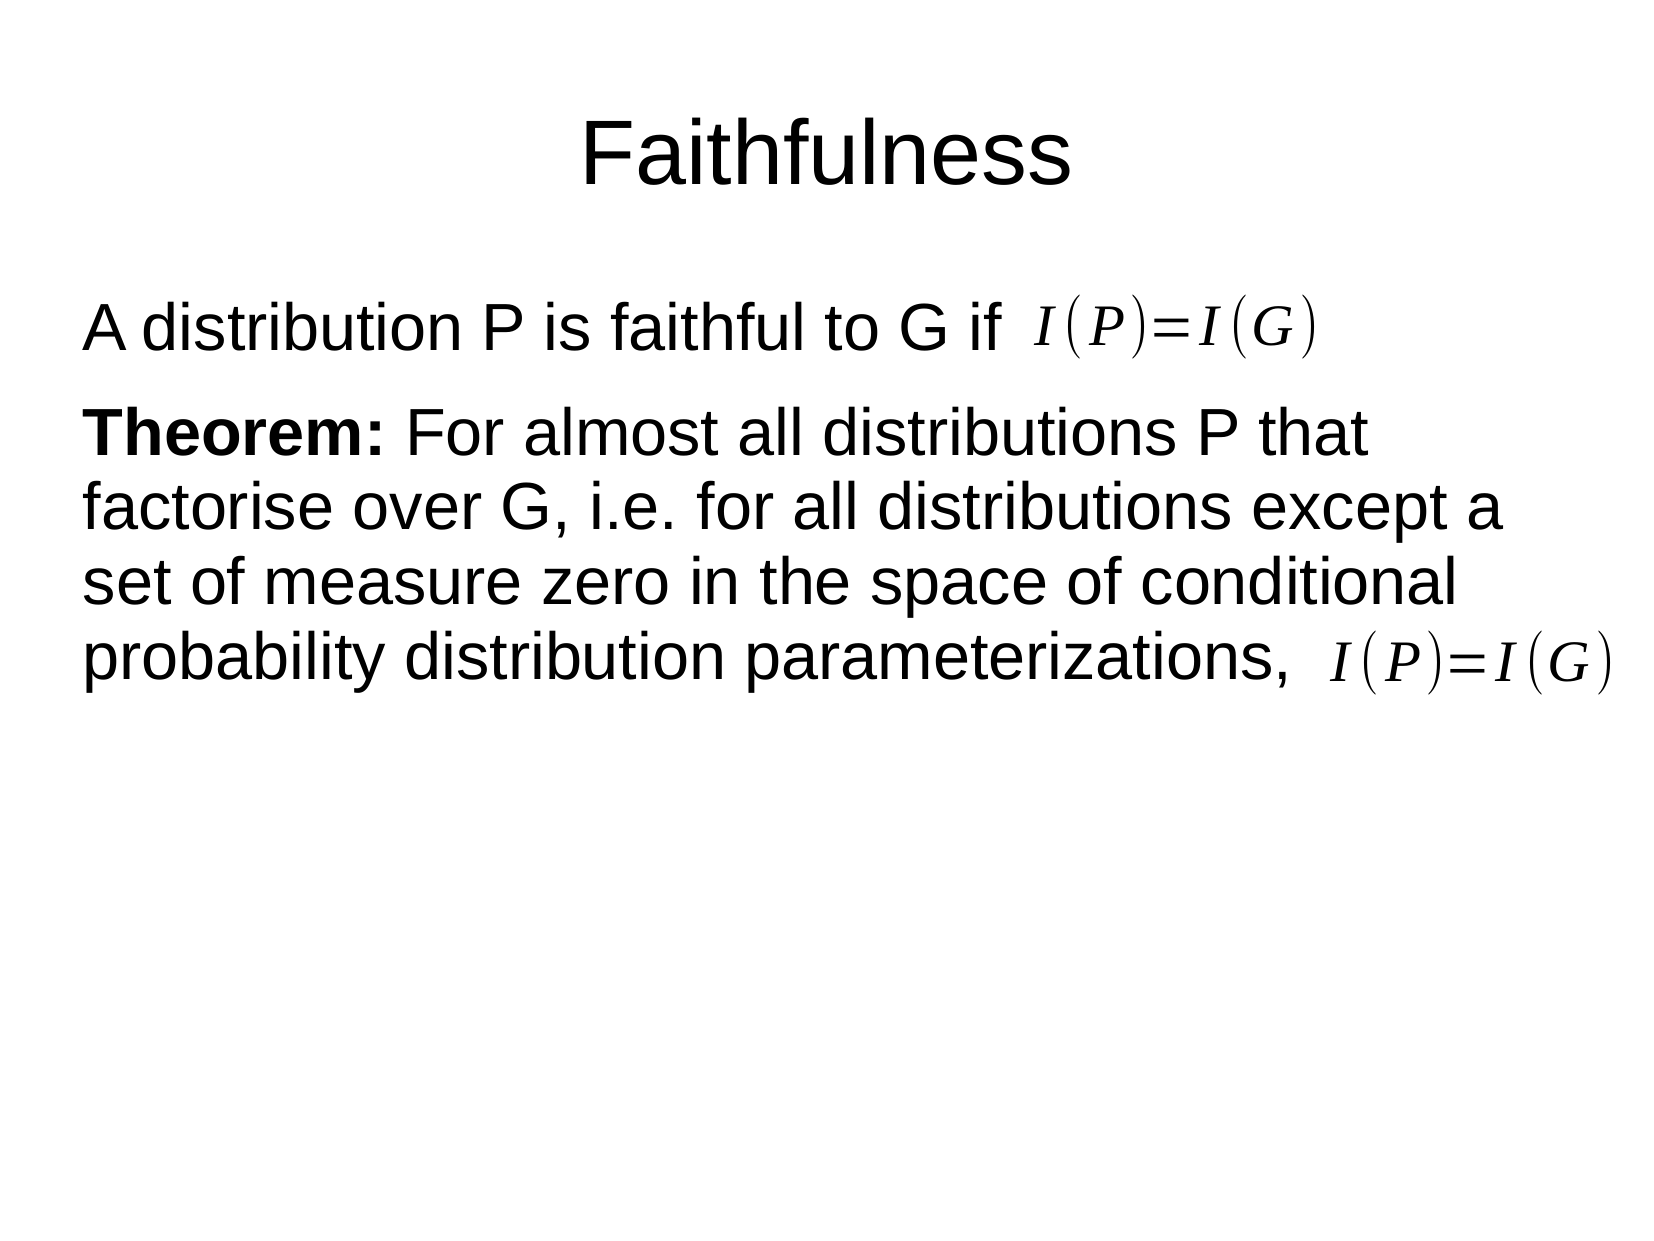

# Faithfulness
A distribution P is faithful to G if
Theorem: For almost all distributions P that factorise over G, i.e. for all distributions except a set of measure zero in the space of conditional probability distribution parameterizations,